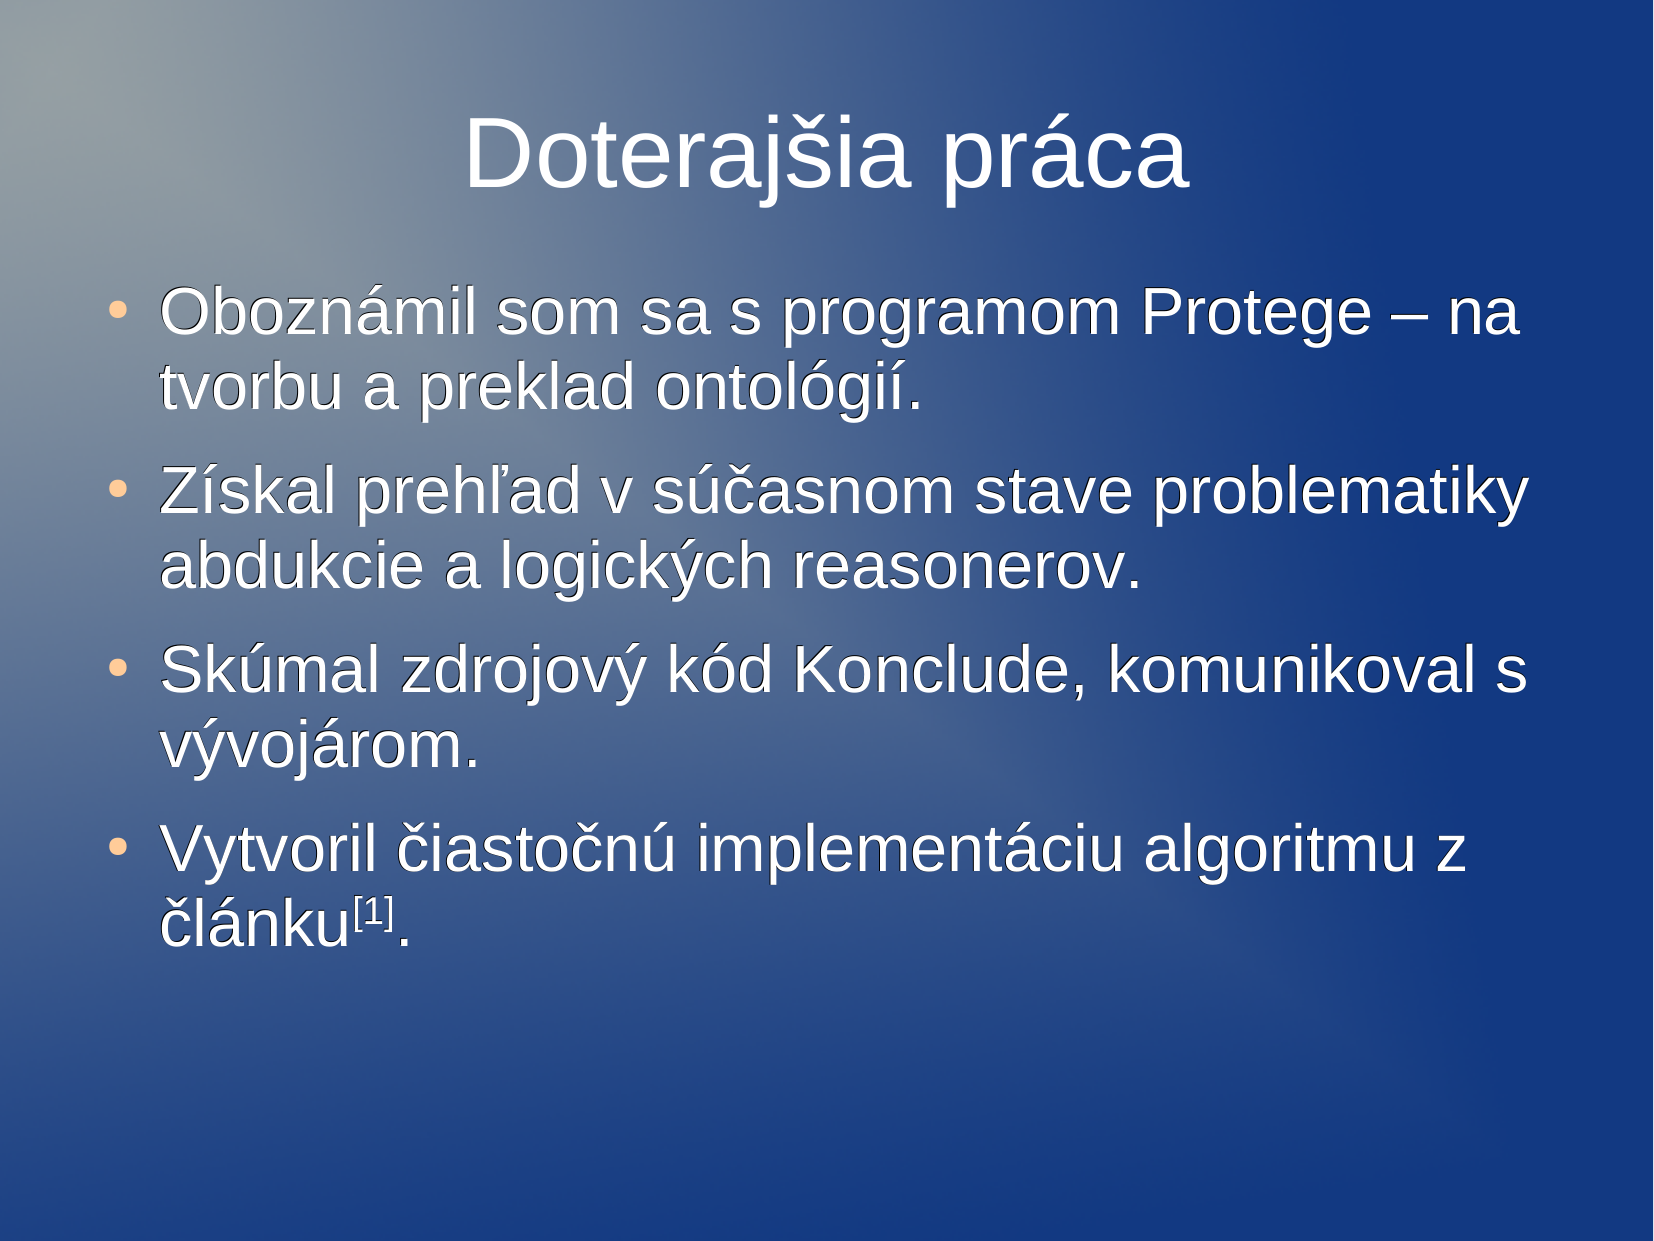

# Doterajšia práca
Oboznámil som sa s programom Protege – na tvorbu a preklad ontológií.
Získal prehľad v súčasnom stave problematiky abdukcie a logických reasonerov.
Skúmal zdrojový kód Konclude, komunikoval s vývojárom.
Vytvoril čiastočnú implementáciu algoritmu z článku[1].